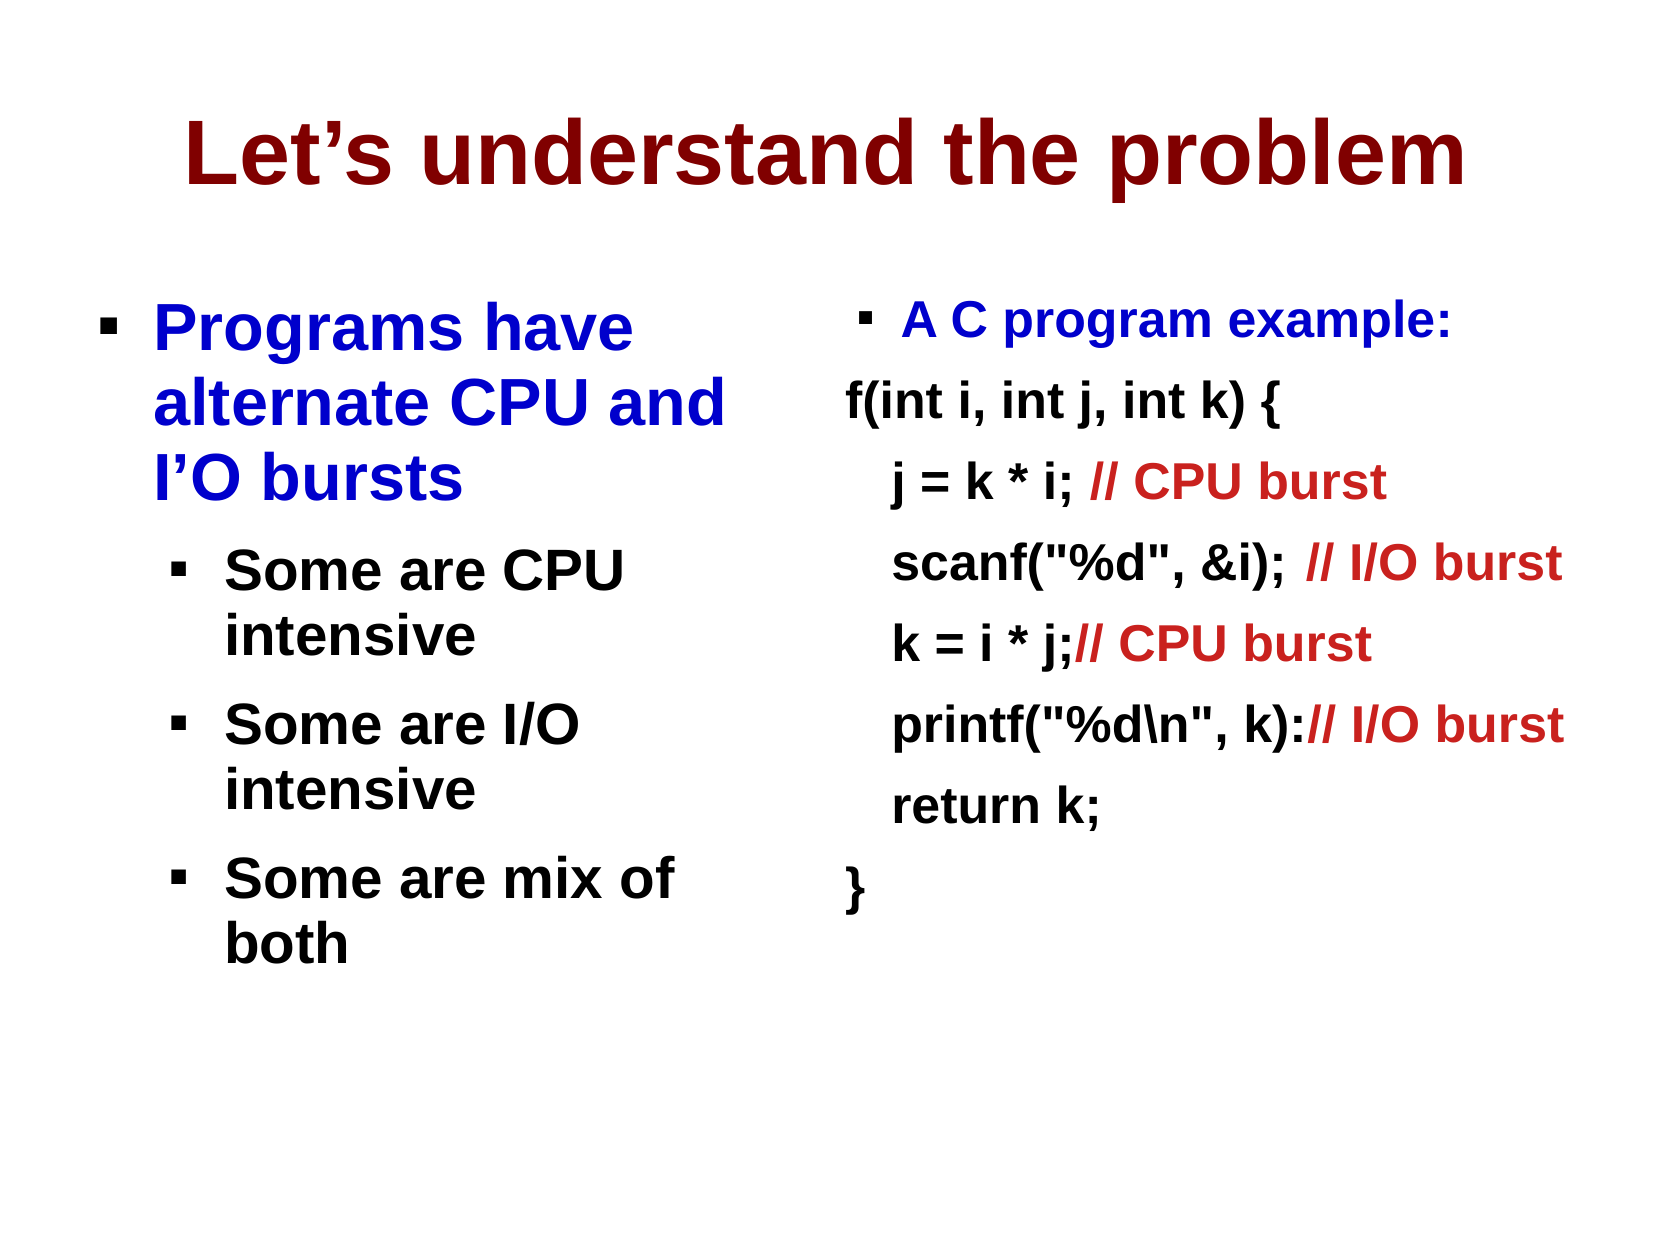

# Let’s understand the problem
A C program example:
f(int i, int j, int k) {
j = k * i;	 // CPU burst
scanf("%d", &i);	// I/O burst
k = i * j;// CPU burst
printf("%d\n", k):// I/O burst
return k;
}
Programs have alternate CPU and I’O bursts
Some are CPU intensive
Some are I/O intensive
Some are mix of both